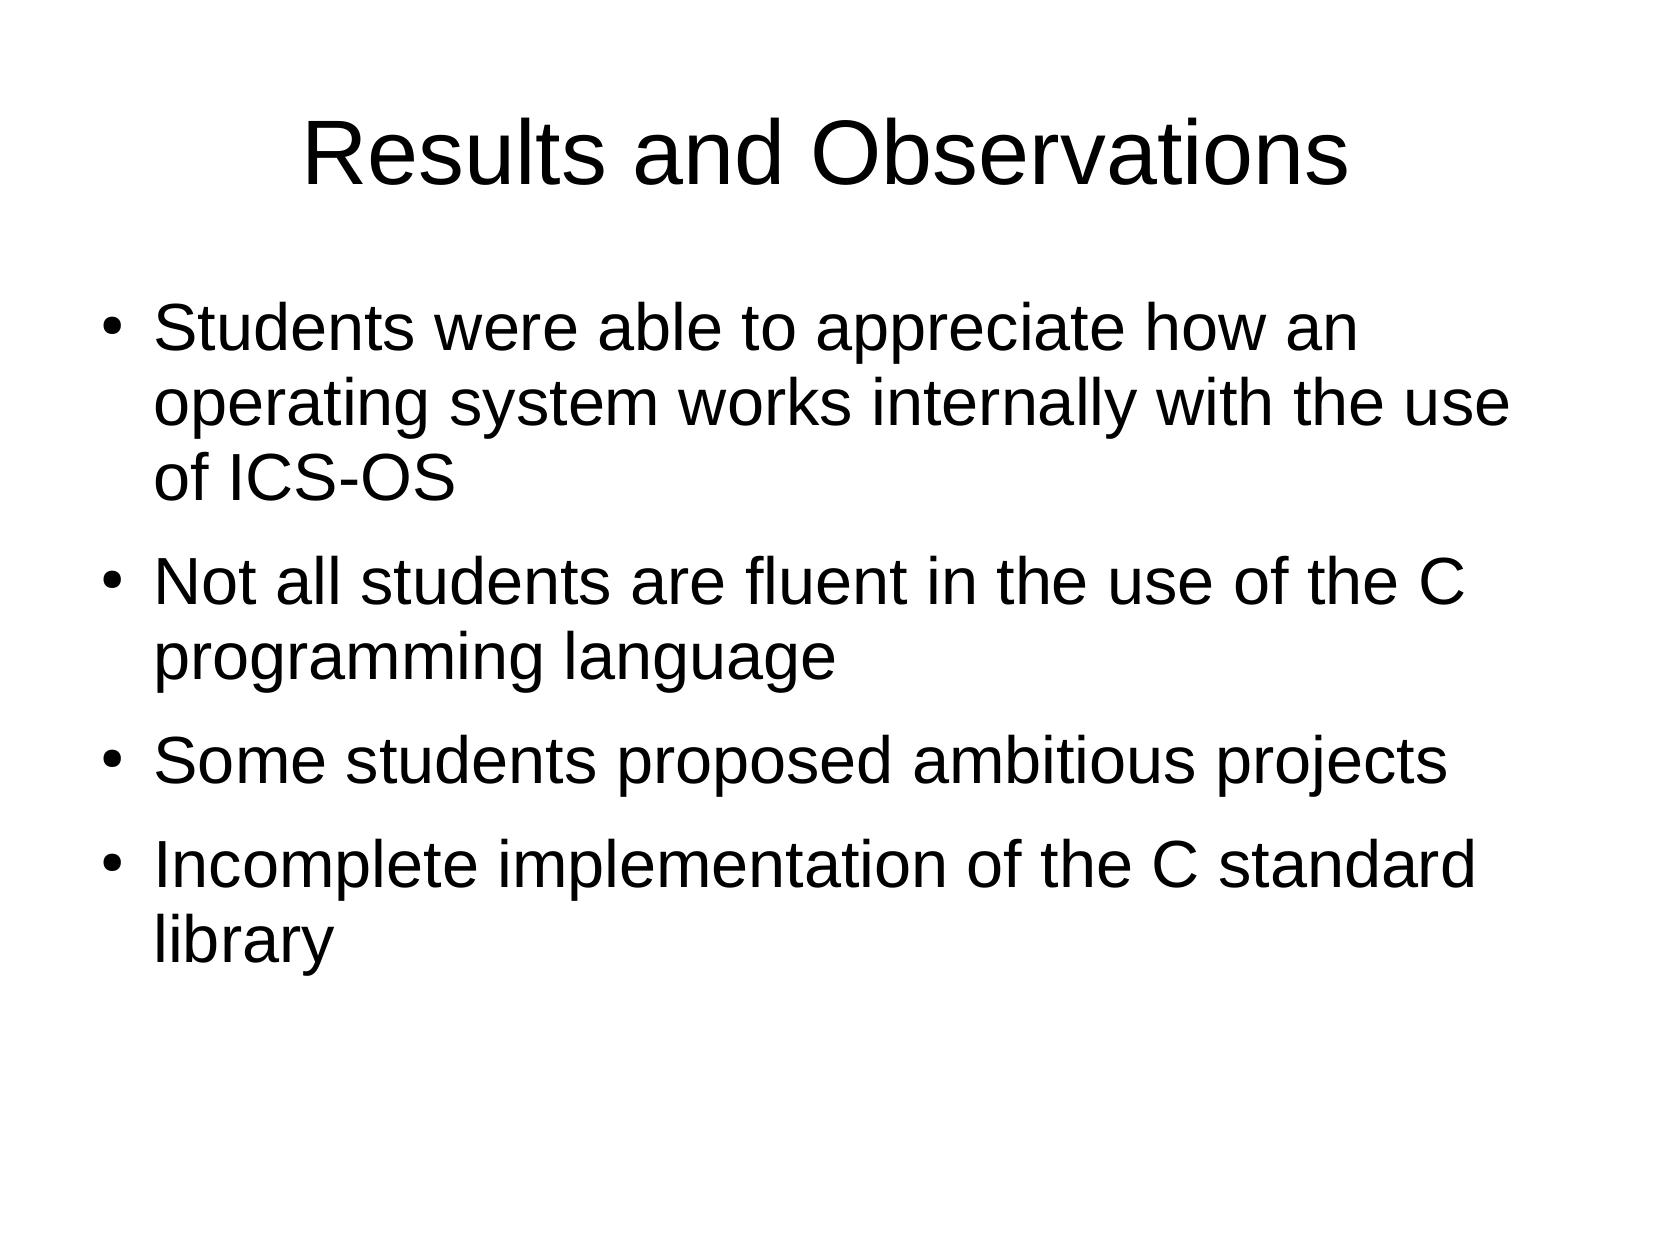

# Results and Observations
Students were able to appreciate how an operating system works internally with the use of ICS-OS
Not all students are fluent in the use of the C programming language
Some students proposed ambitious projects
Incomplete implementation of the C standard library